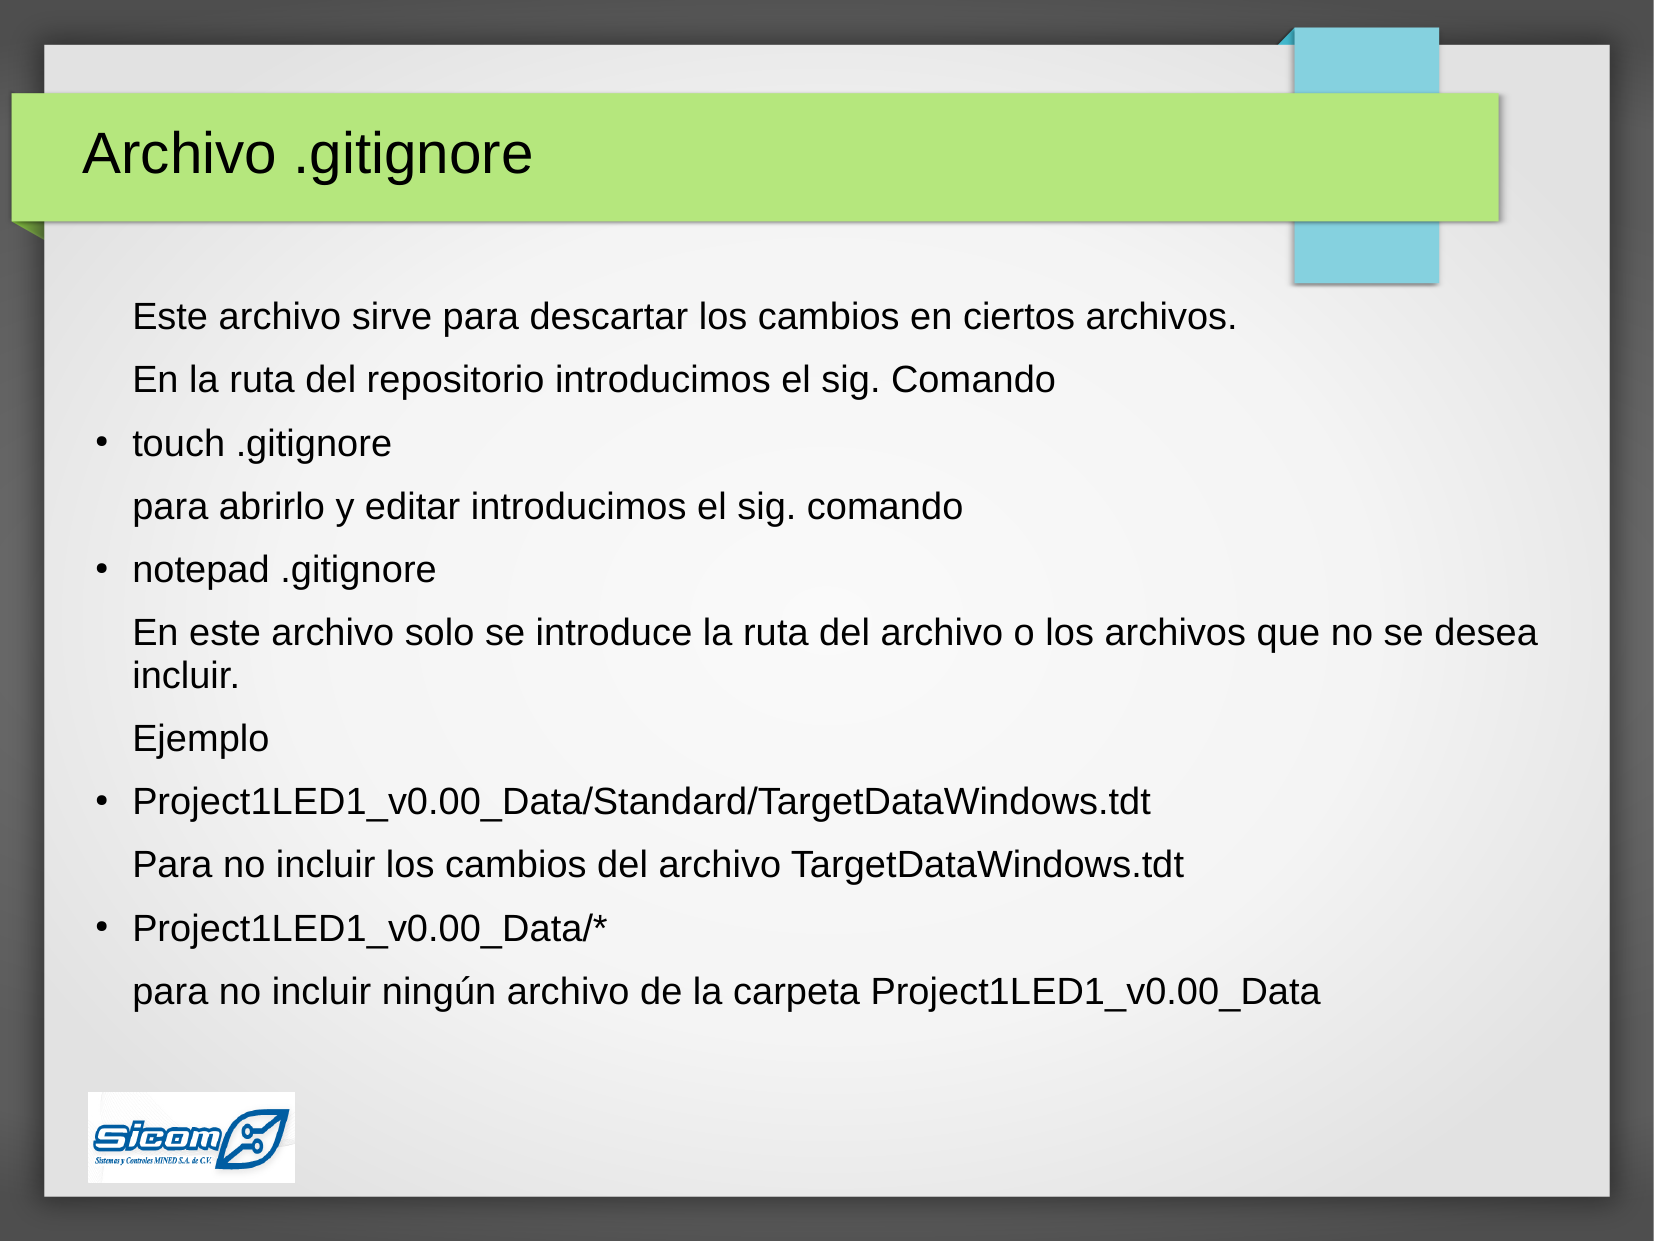

# Archivo .gitignore
Este archivo sirve para descartar los cambios en ciertos archivos.
En la ruta del repositorio introducimos el sig. Comando
touch .gitignore
para abrirlo y editar introducimos el sig. comando
notepad .gitignore
En este archivo solo se introduce la ruta del archivo o los archivos que no se desea incluir.
Ejemplo
Project1LED1_v0.00_Data/Standard/TargetDataWindows.tdt
Para no incluir los cambios del archivo TargetDataWindows.tdt
Project1LED1_v0.00_Data/*
para no incluir ningún archivo de la carpeta Project1LED1_v0.00_Data